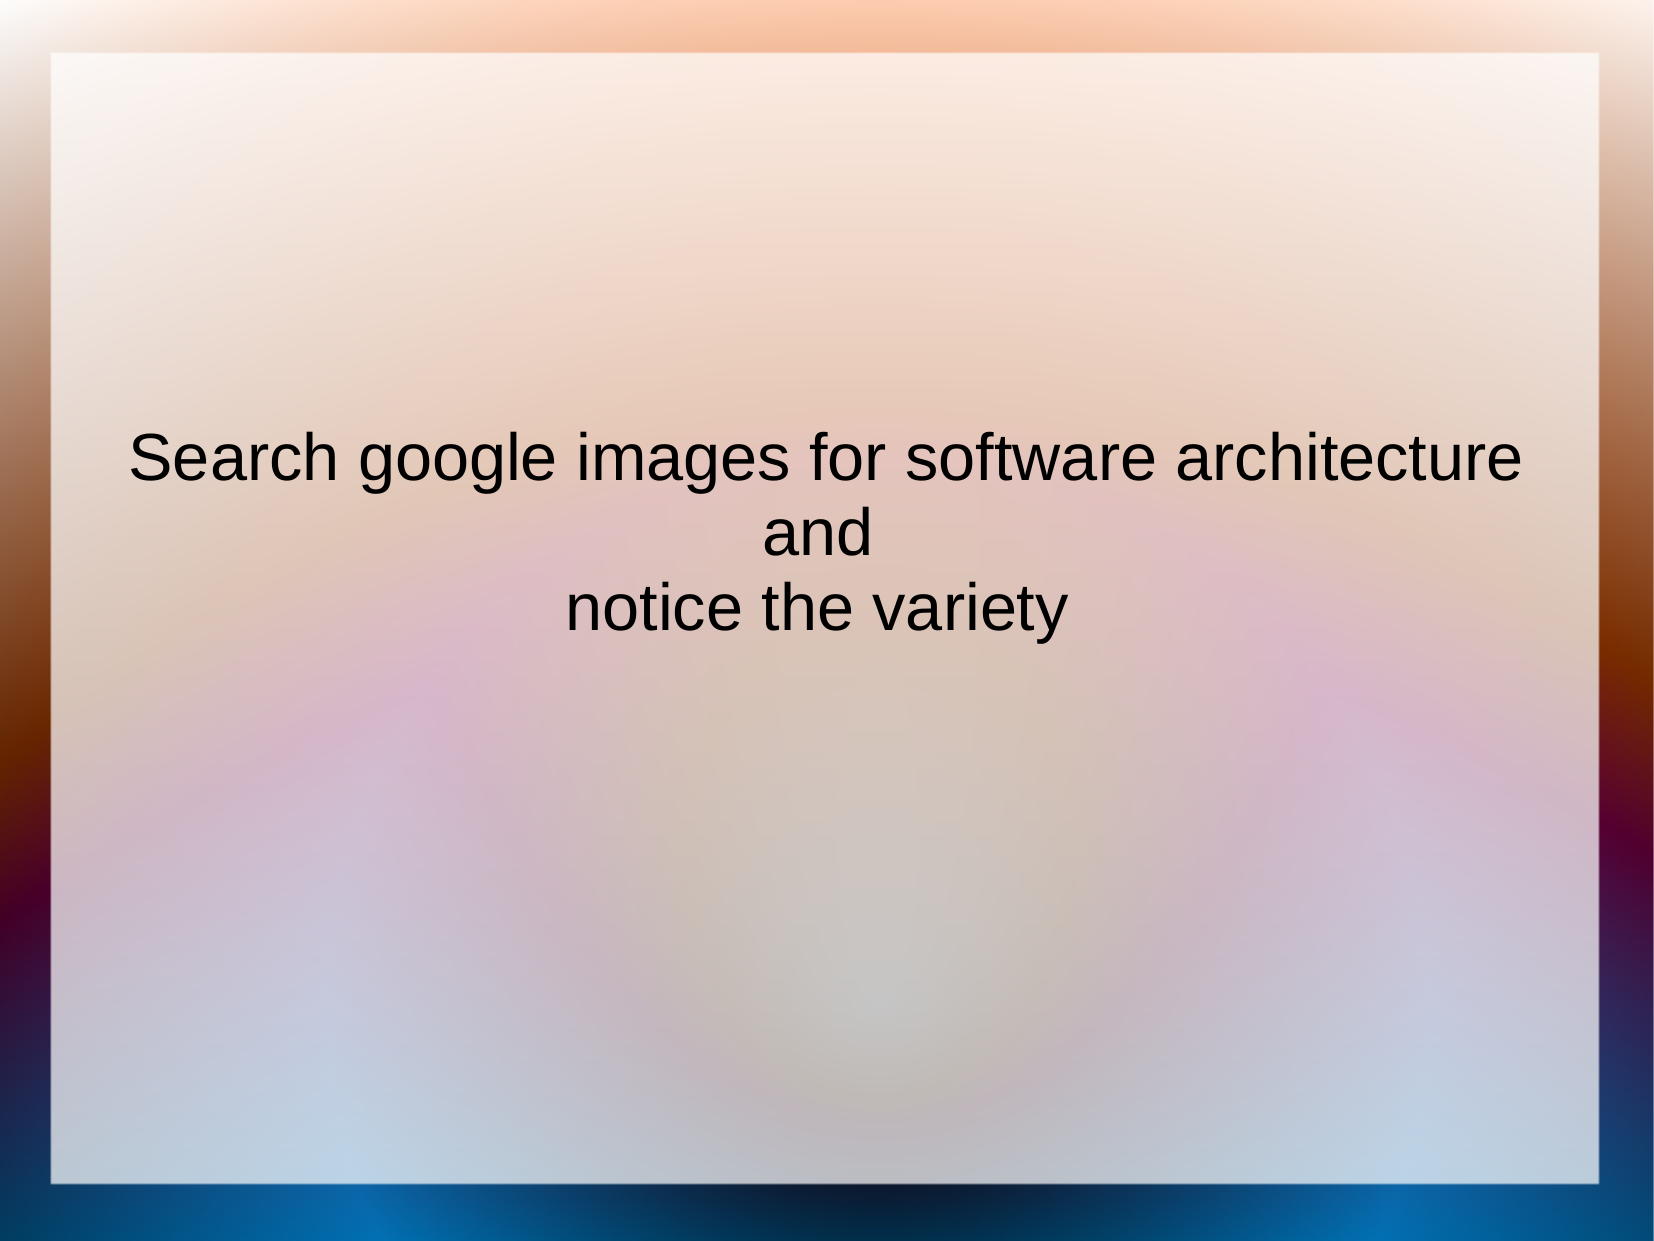

# Search google images for software architecture and
notice the variety